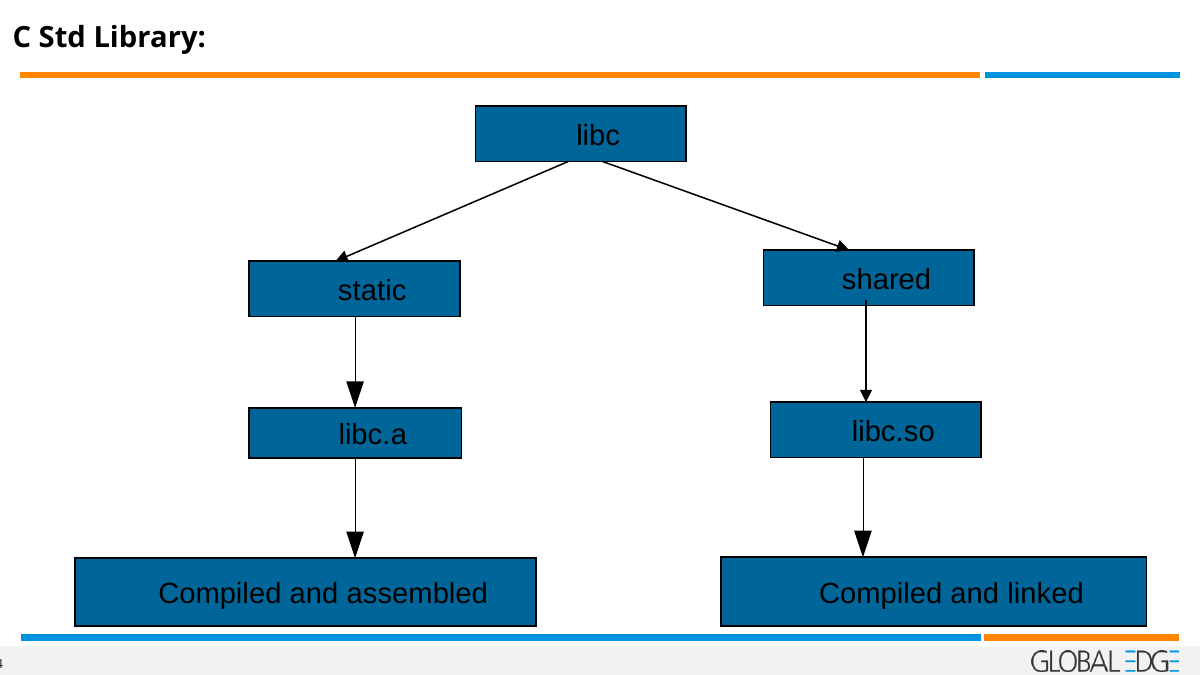

# C Std Library:
libc
shared
static
libc.so
libc.a
Compiled and linked
Compiled and assembled